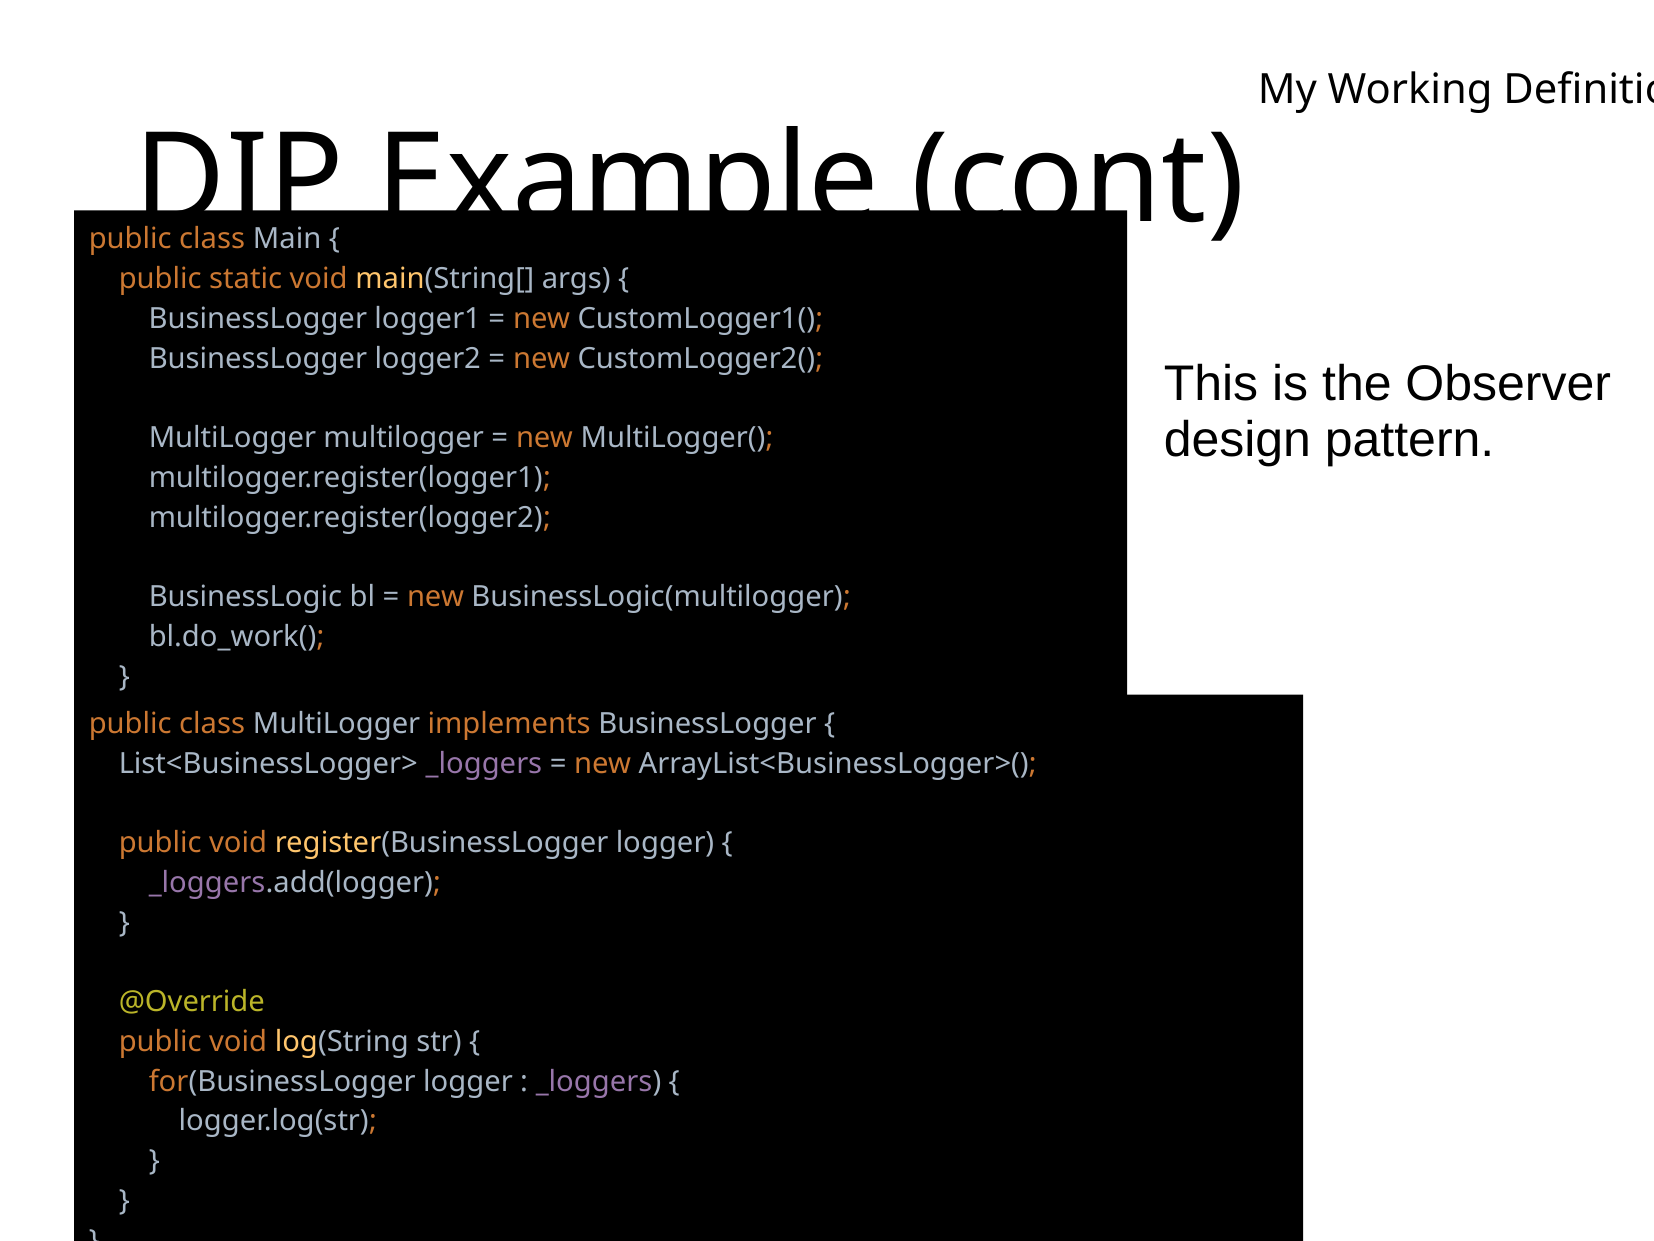

My Working Definition
DIP Example (cont)
public class Main {
 public static void main(String[] args) {
 BusinessLogger logger1 = new CustomLogger1();
 BusinessLogger logger2 = new CustomLogger2();
 MultiLogger multilogger = new MultiLogger();
 multilogger.register(logger1);
 multilogger.register(logger2);
 BusinessLogic bl = new BusinessLogic(multilogger);
 bl.do_work();
 }
}
This is the Observer design pattern.
public class MultiLogger implements BusinessLogger {
 List<BusinessLogger> _loggers = new ArrayList<BusinessLogger>();
 public void register(BusinessLogger logger) {
 _loggers.add(logger);
 }
 @Override
 public void log(String str) {
 for(BusinessLogger logger : _loggers) {
 logger.log(str);
 }
 }
}